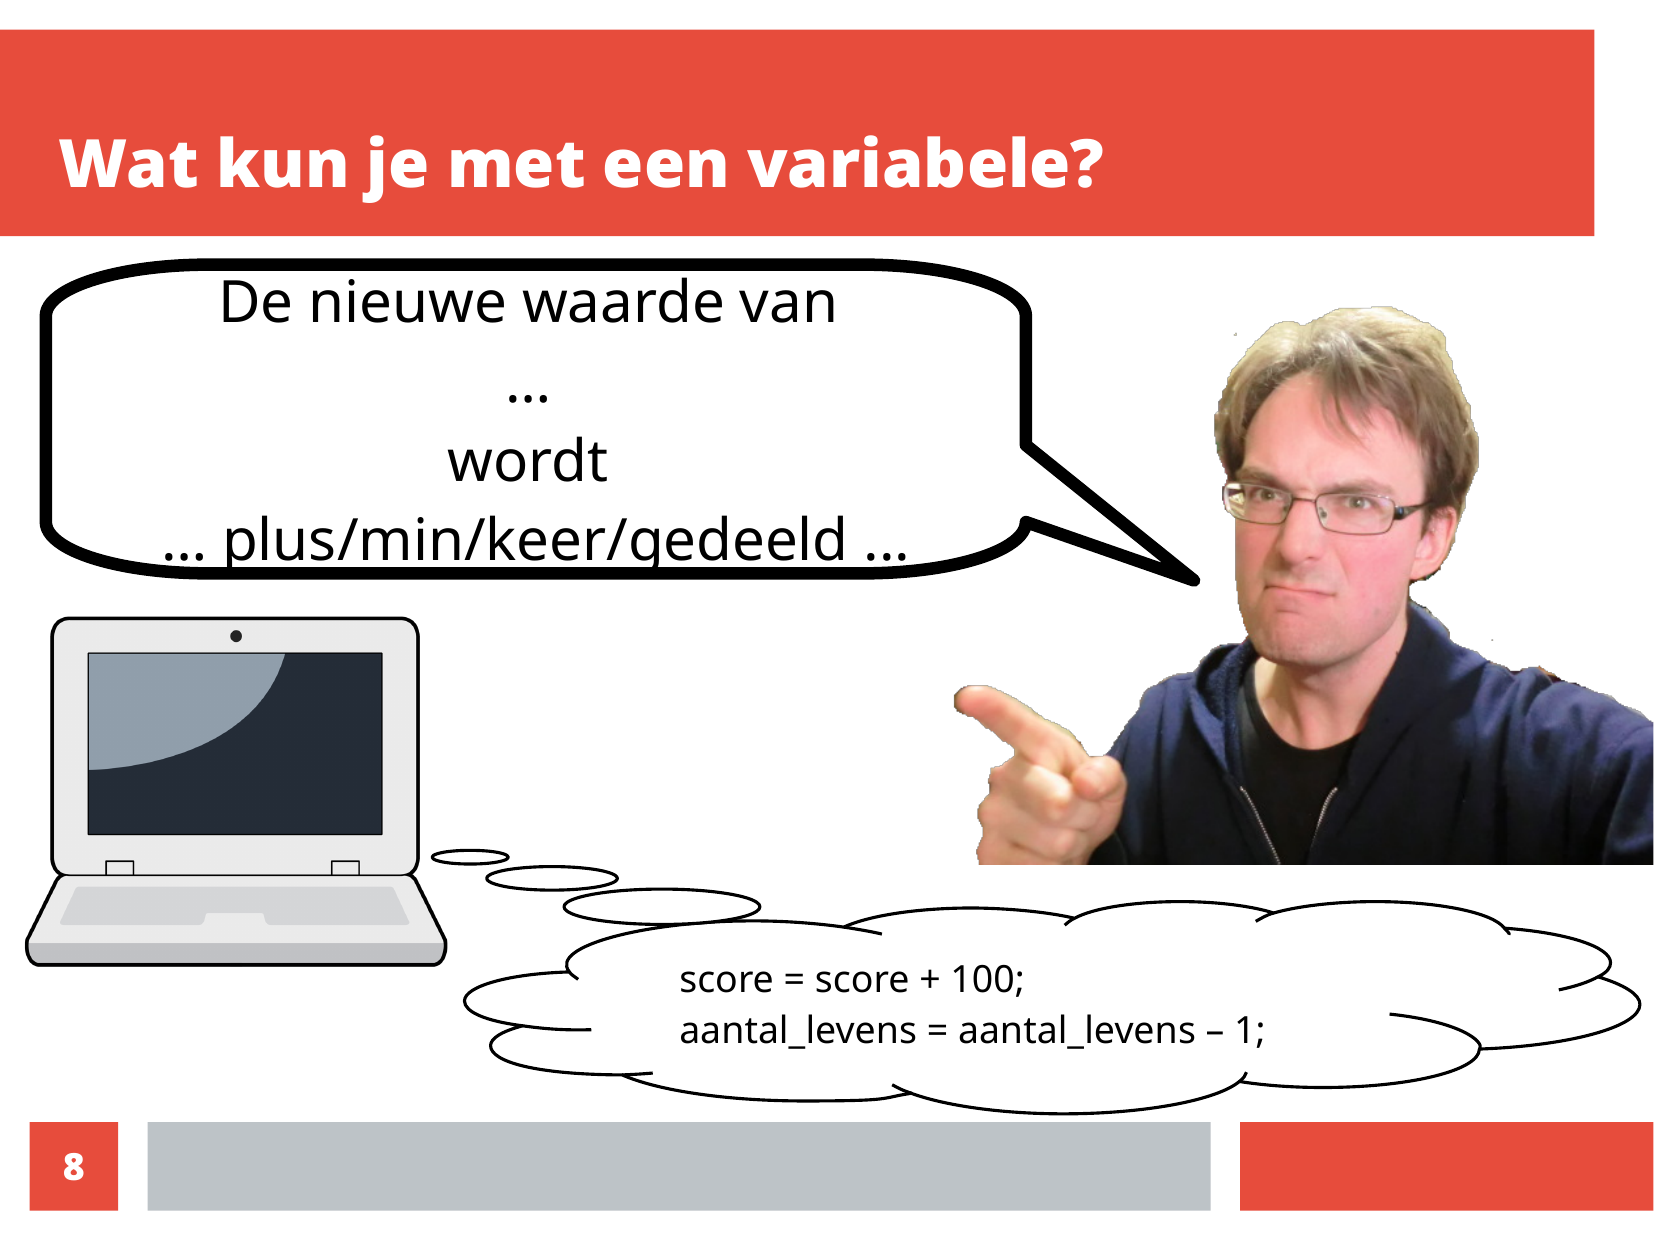

# Wat kun je met een variabele?
De nieuwe waarde van
…
wordt
… plus/min/keer/gedeeld ...
score = score + 100;
aantal_levens = aantal_levens – 1;
8